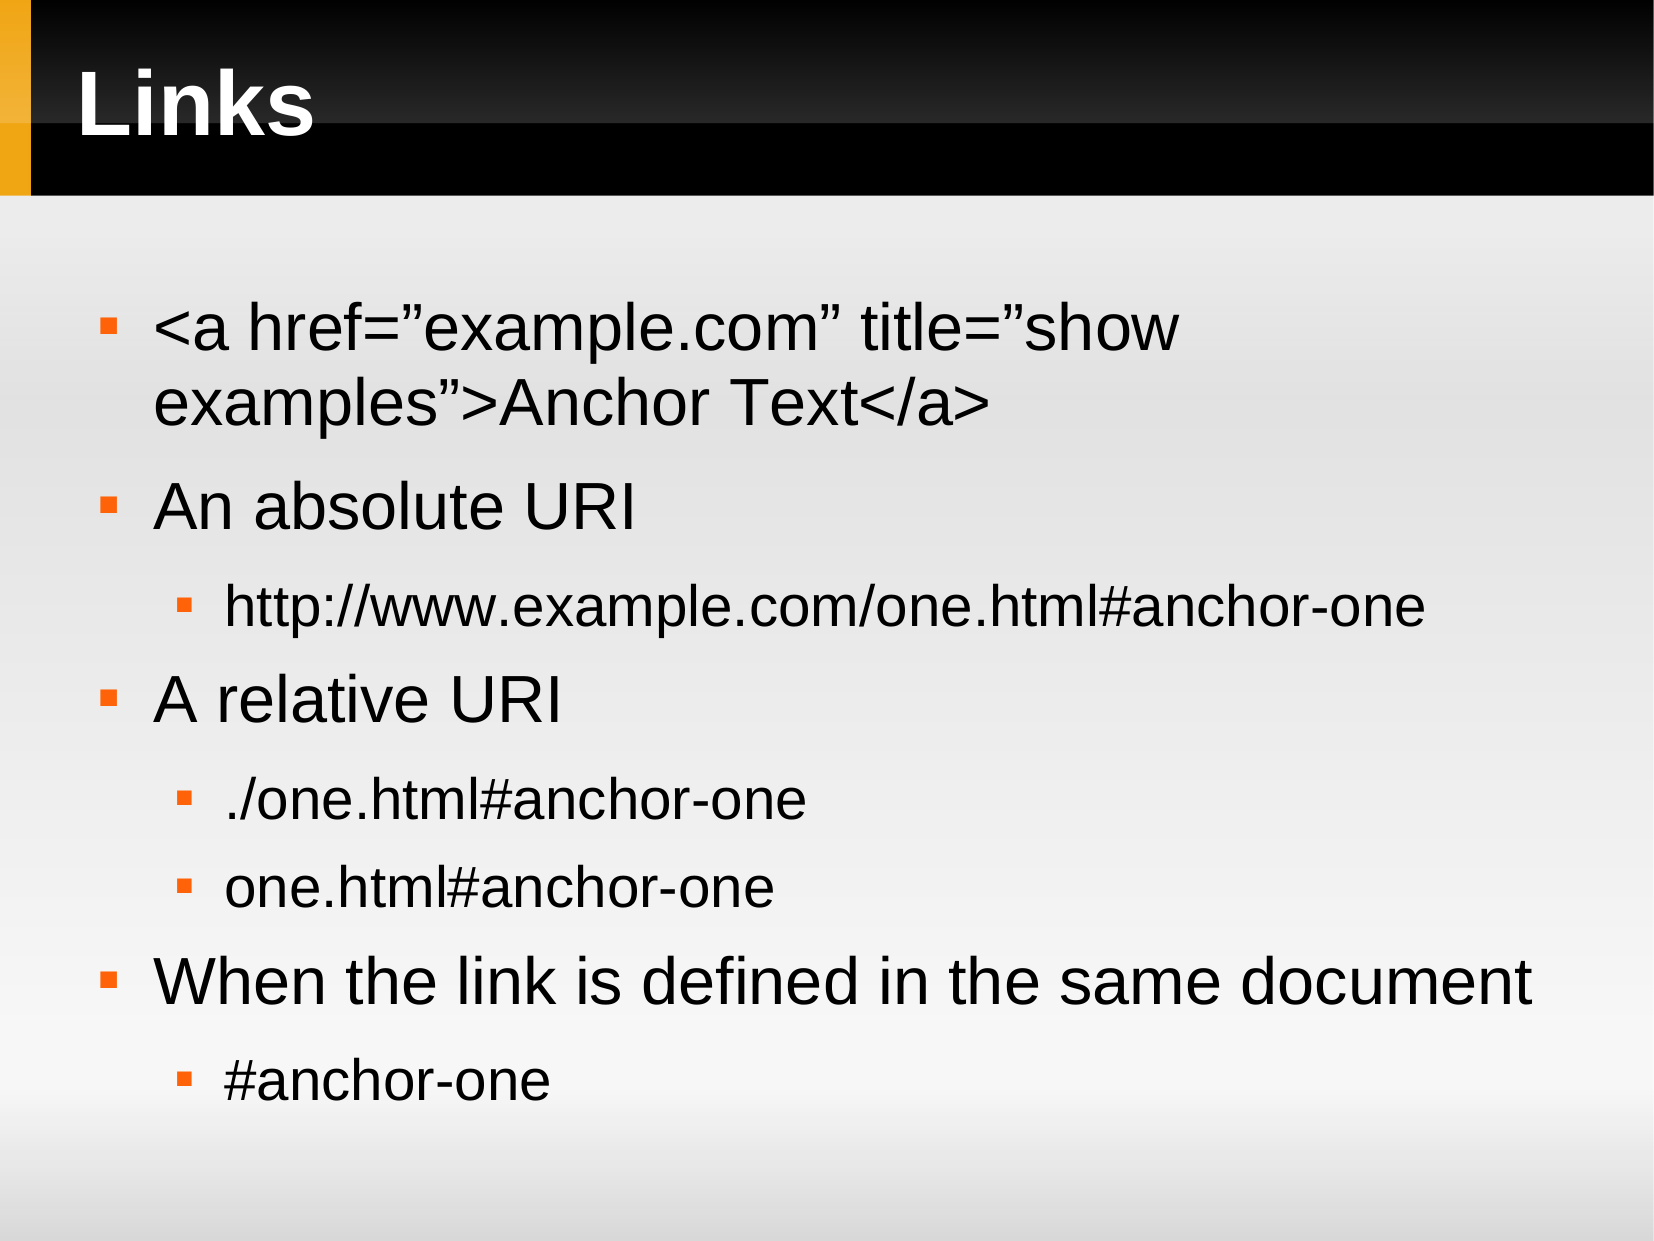

# Links
<a href=”example.com” title=”show examples”>Anchor Text</a>
An absolute URI
http://www.example.com/one.html#anchor-one
A relative URI
./one.html#anchor-one
one.html#anchor-one
When the link is defined in the same document
#anchor-one